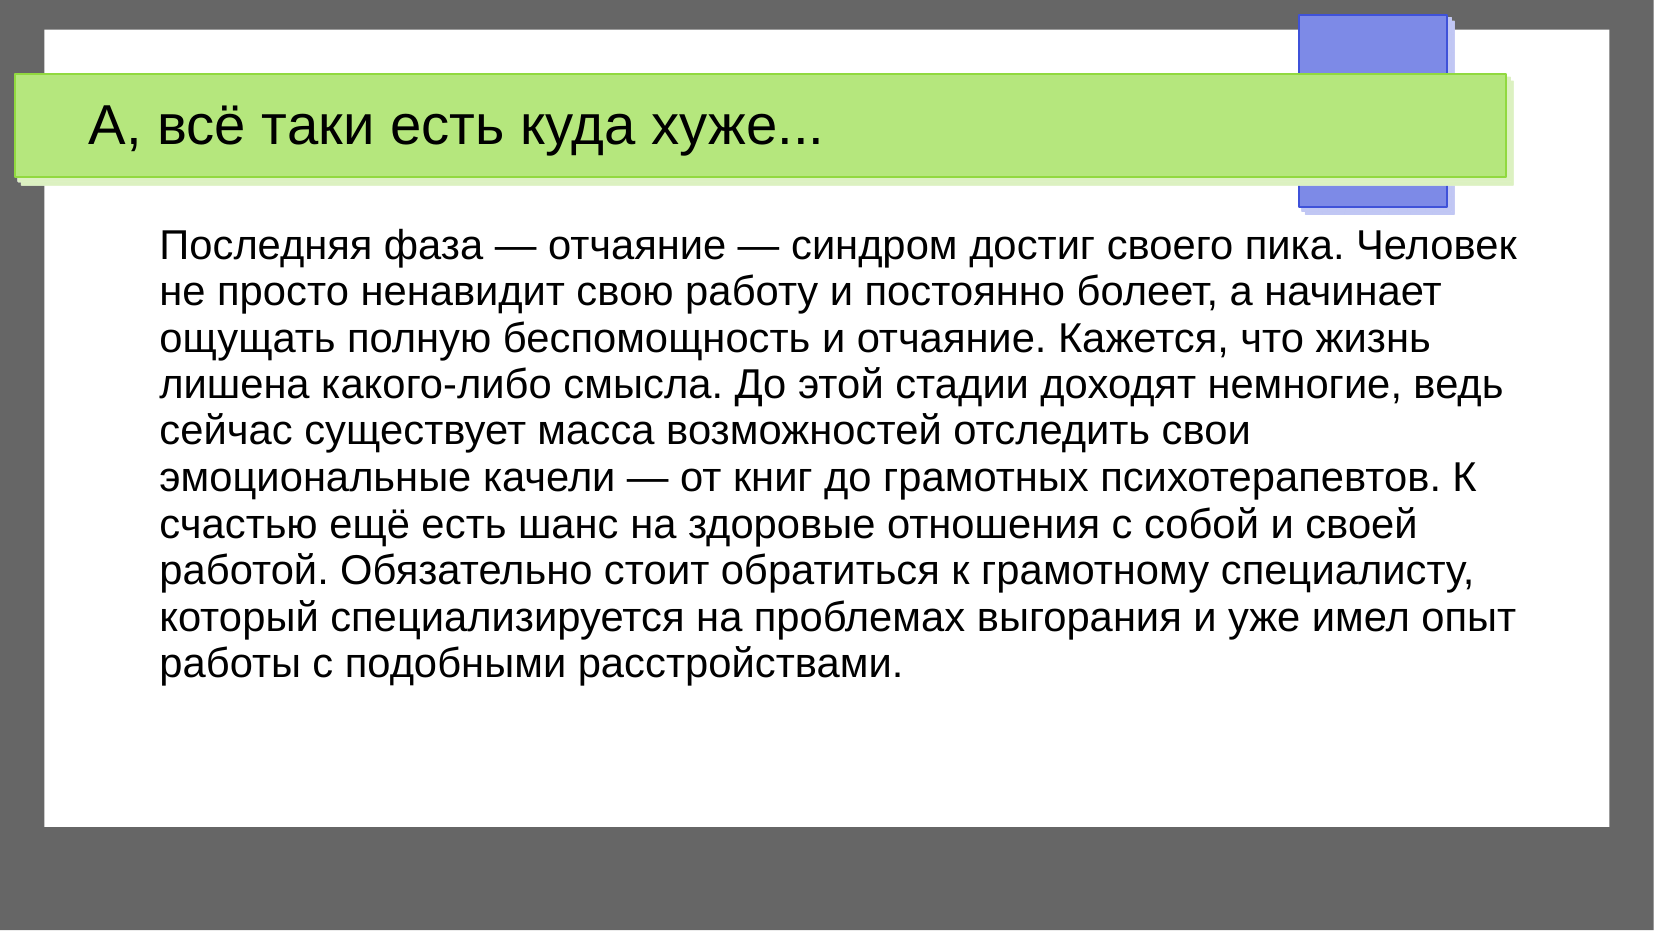

# А, всё таки есть куда хуже...
Последняя фаза — отчаяние — синдром достиг своего пика. Человек не просто ненавидит свою работу и постоянно болеет, а начинает ощущать полную беспомощность и отчаяние. Кажется, что жизнь лишена какого-либо смысла. До этой стадии доходят немногие, ведь сейчас существует масса возможностей отследить свои эмоциональные качели — от книг до грамотных психотерапевтов. К счастью ещё есть шанс на здоровые отношения с собой и своей работой. Обязательно стоит обратиться к грамотному специалисту, который специализируется на проблемах выгорания и уже имел опыт работы с подобными расстройствами.